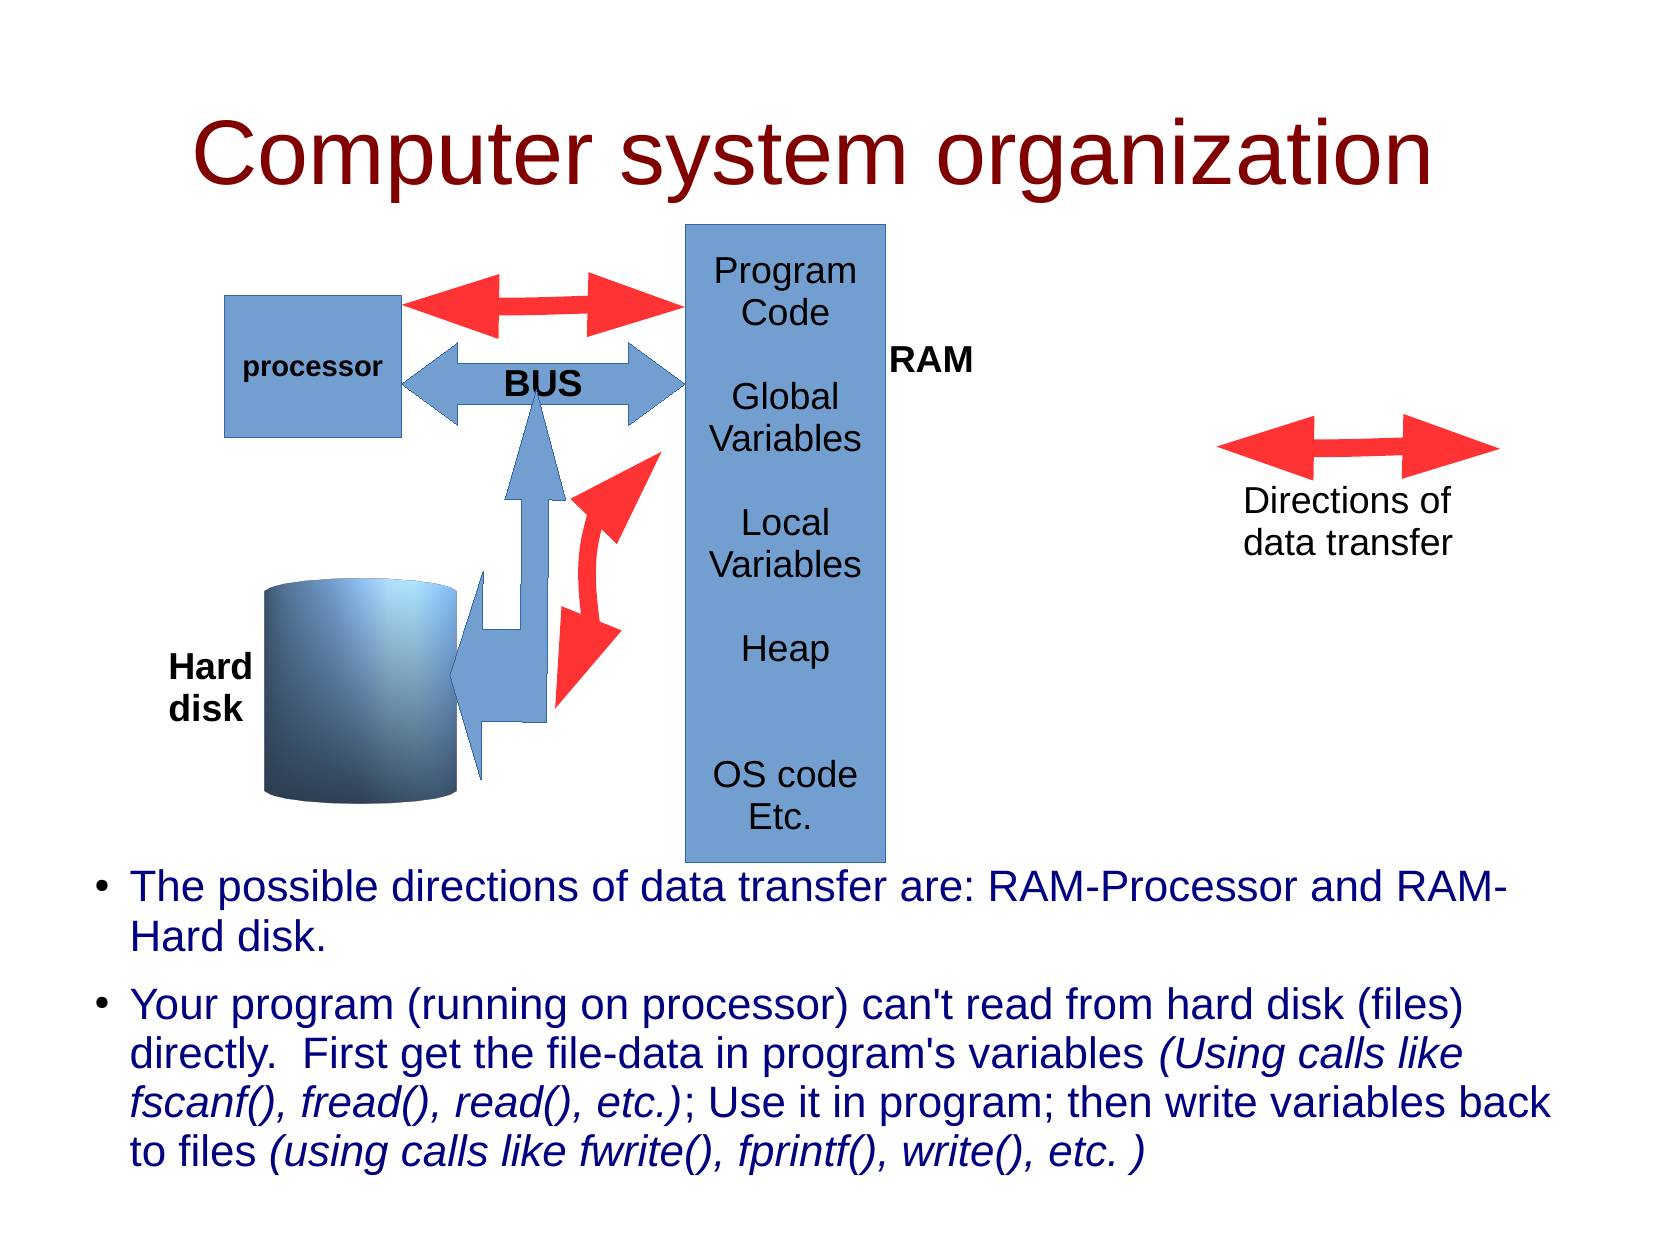

# Computer system organization
Program
Code
Global
Variables
Local
Variables
Heap
OS code
Etc.
processor
RAM
BUS
Directions of data transfer
Hard disk
The possible directions of data transfer are: RAM-Processor and RAM-Hard disk.
Your program (running on processor) can't read from hard disk (files) directly. First get the file-data in program's variables (Using calls like fscanf(), fread(), read(), etc.); Use it in program; then write variables back to files (using calls like fwrite(), fprintf(), write(), etc. )